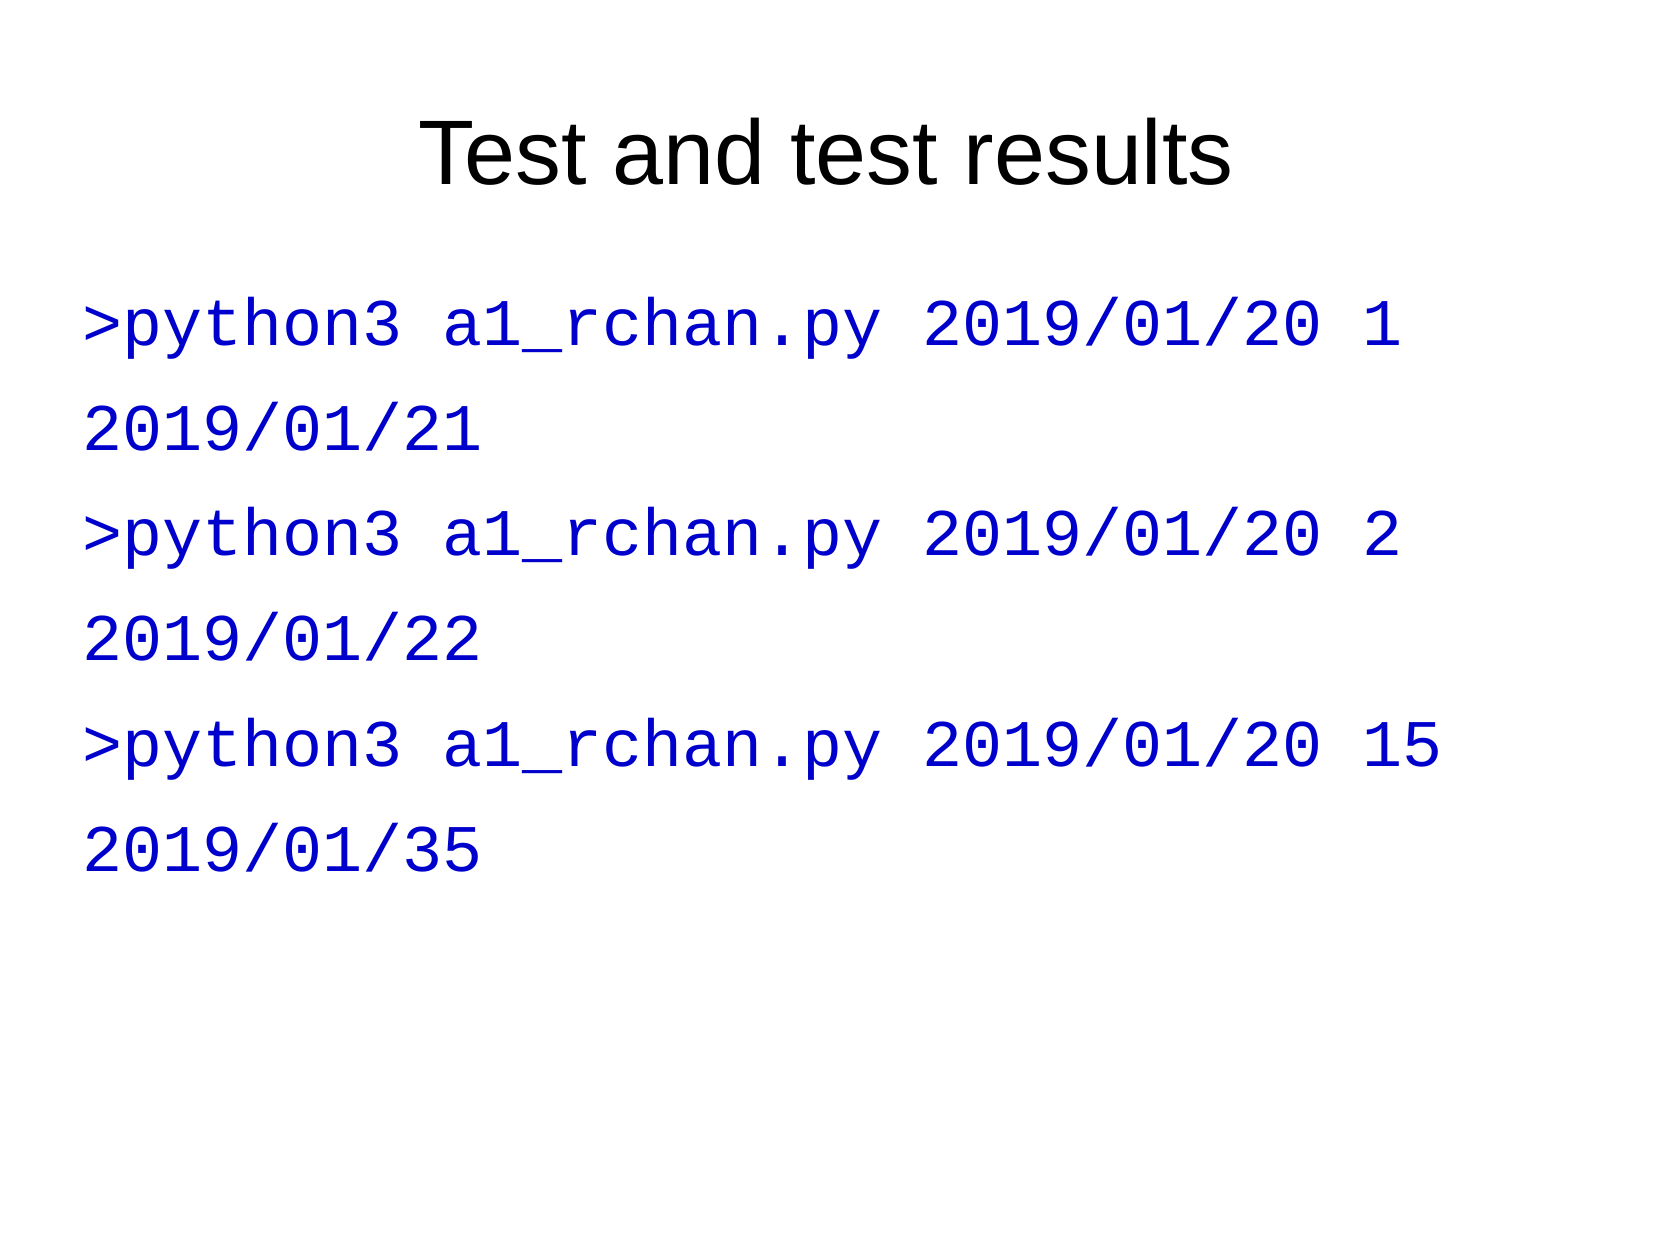

# Test and test results
>python3 a1_rchan.py 2019/01/20 1
2019/01/21
>python3 a1_rchan.py 2019/01/20 2
2019/01/22
>python3 a1_rchan.py 2019/01/20 15
2019/01/35